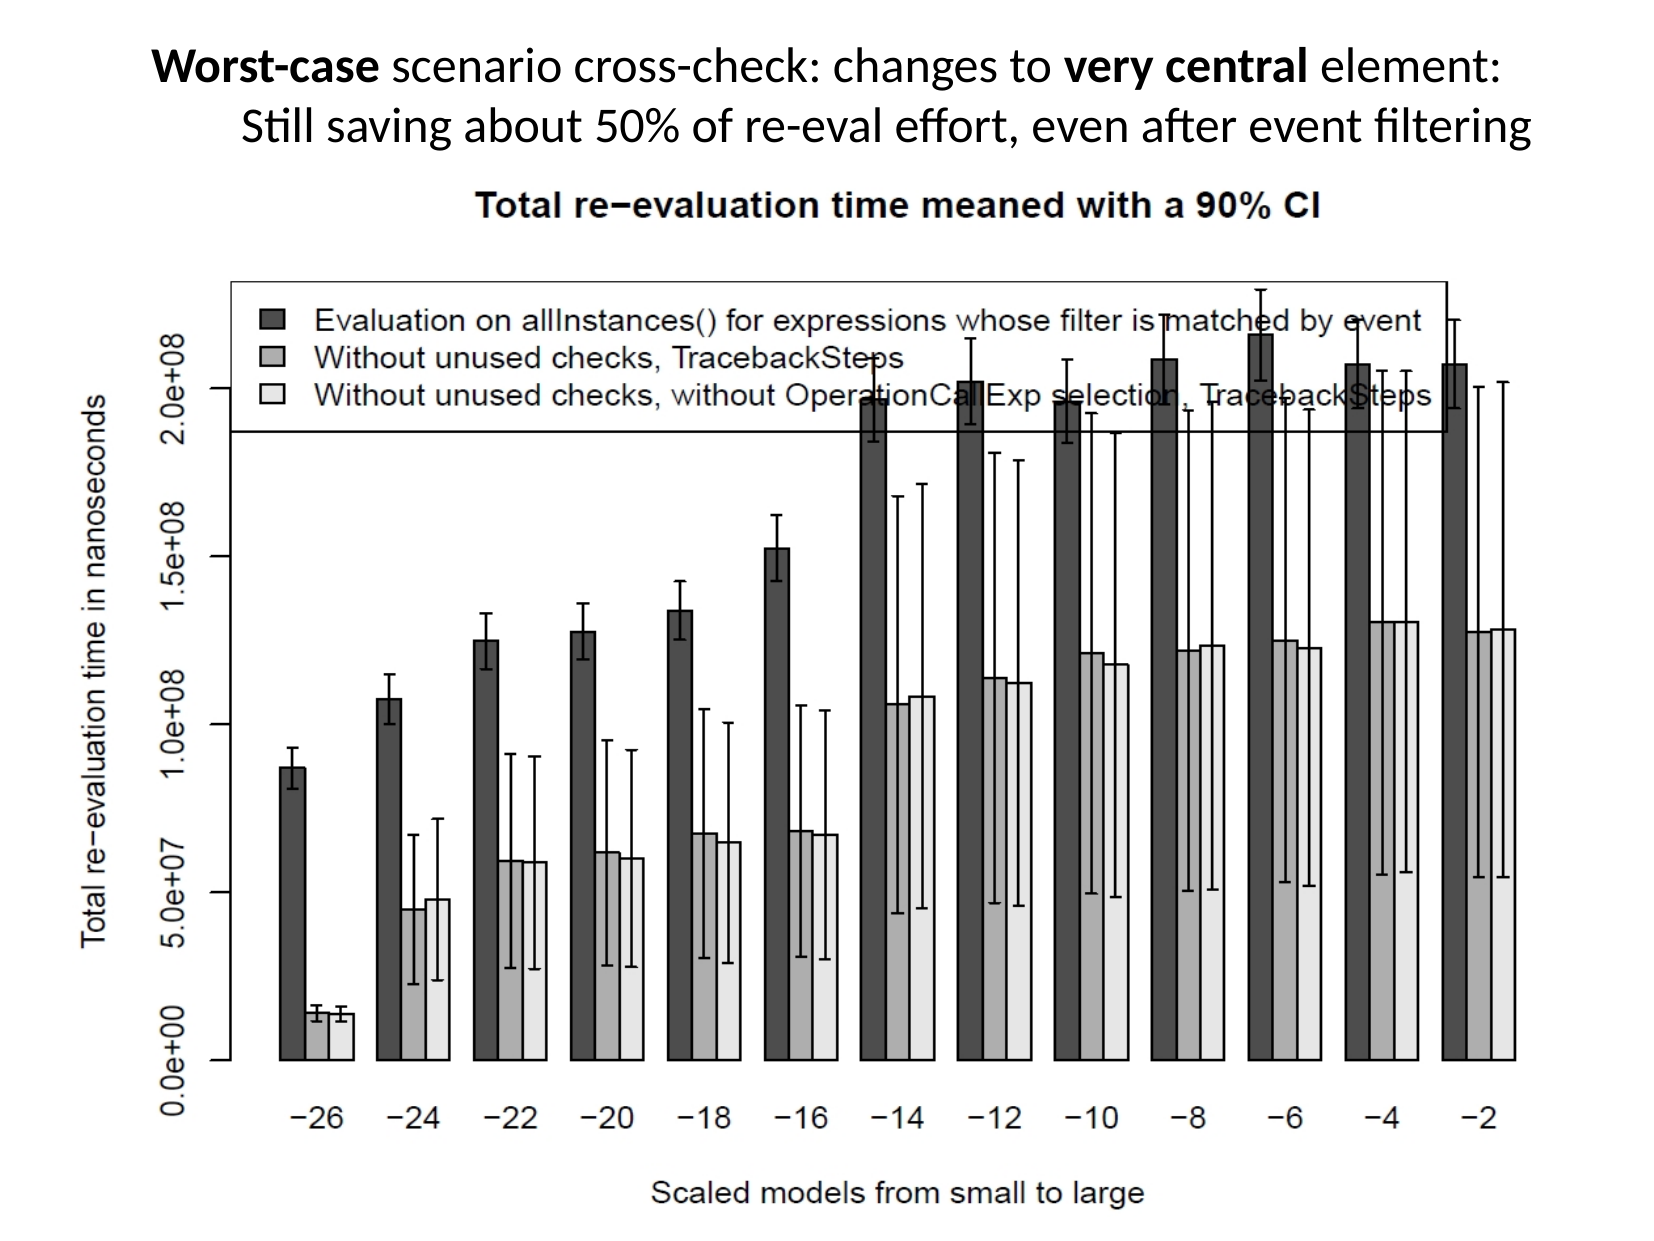

Worst-case scenario cross-check: changes to very central element:
 Still saving about 50% of re-eval effort, even after event filtering